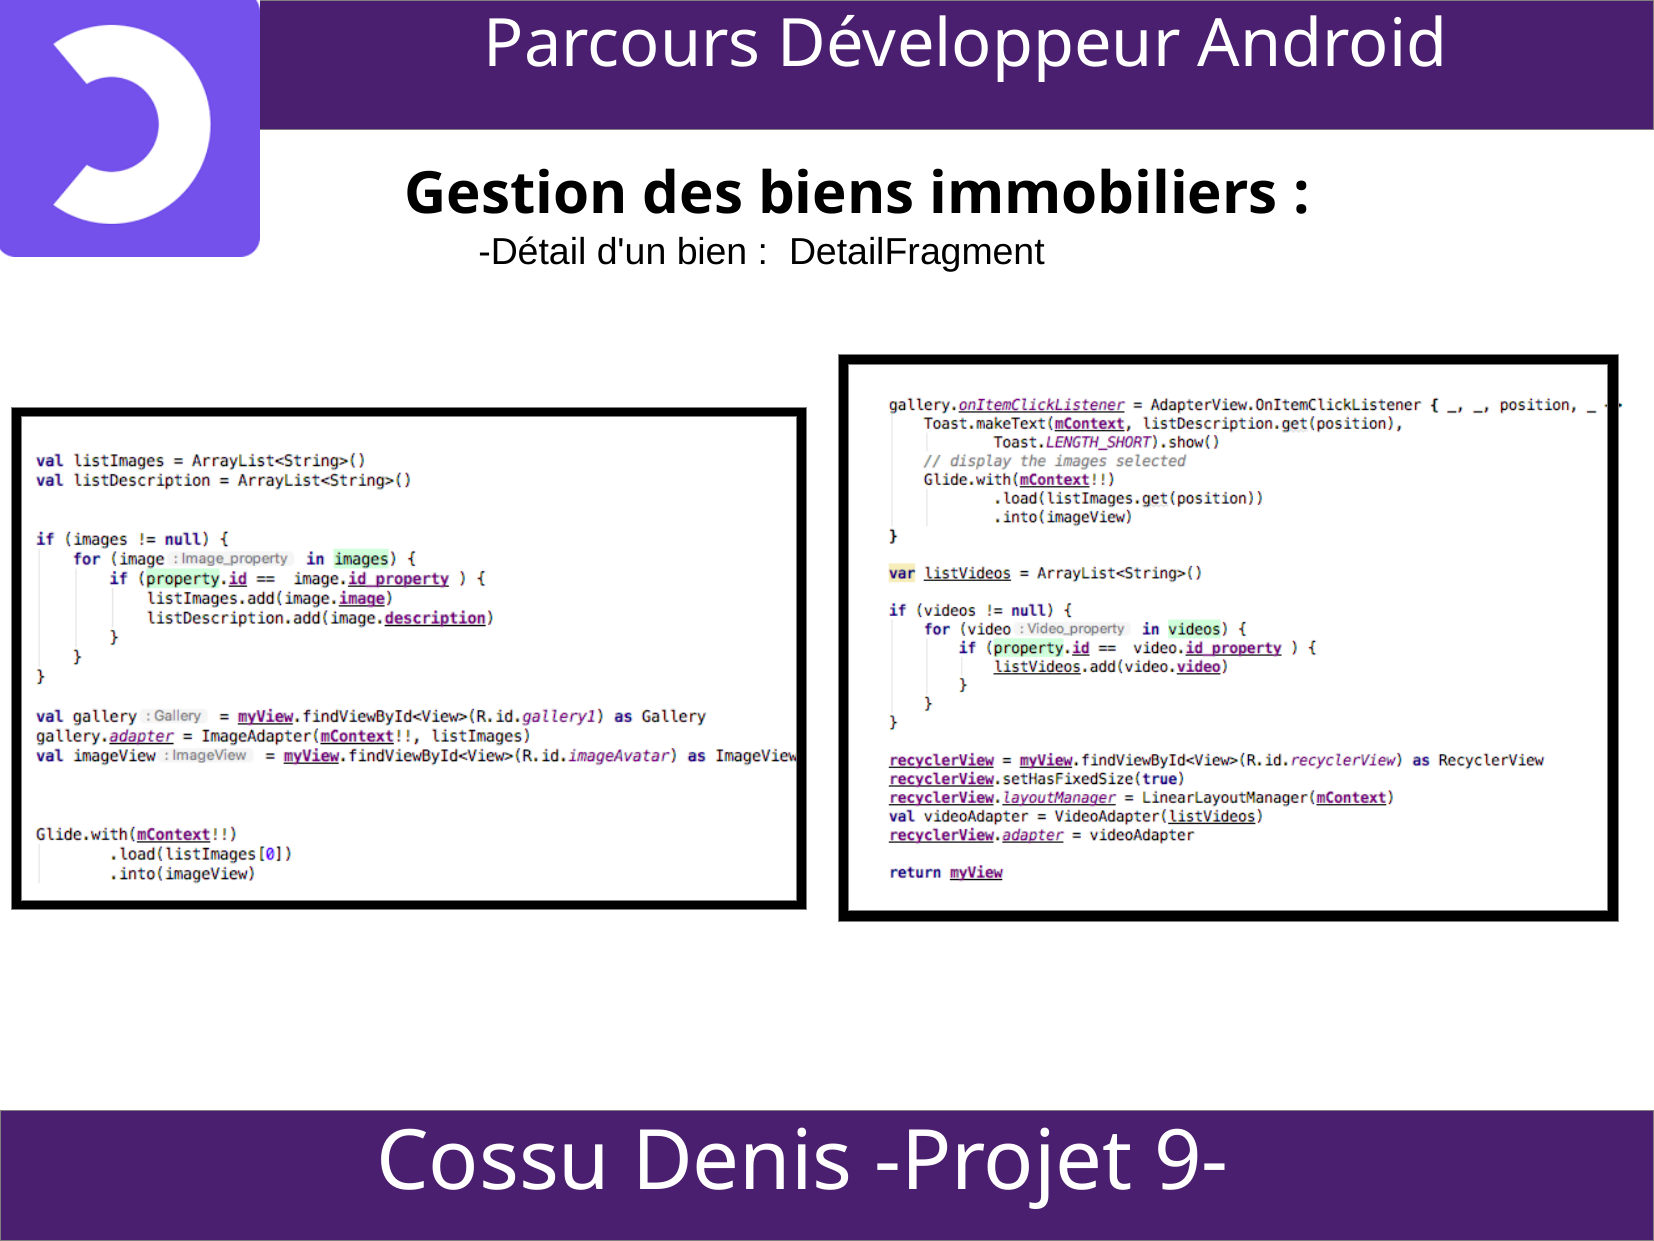

Gestion des biens immobiliers :
	-Détail d'un bien : DetailFragment